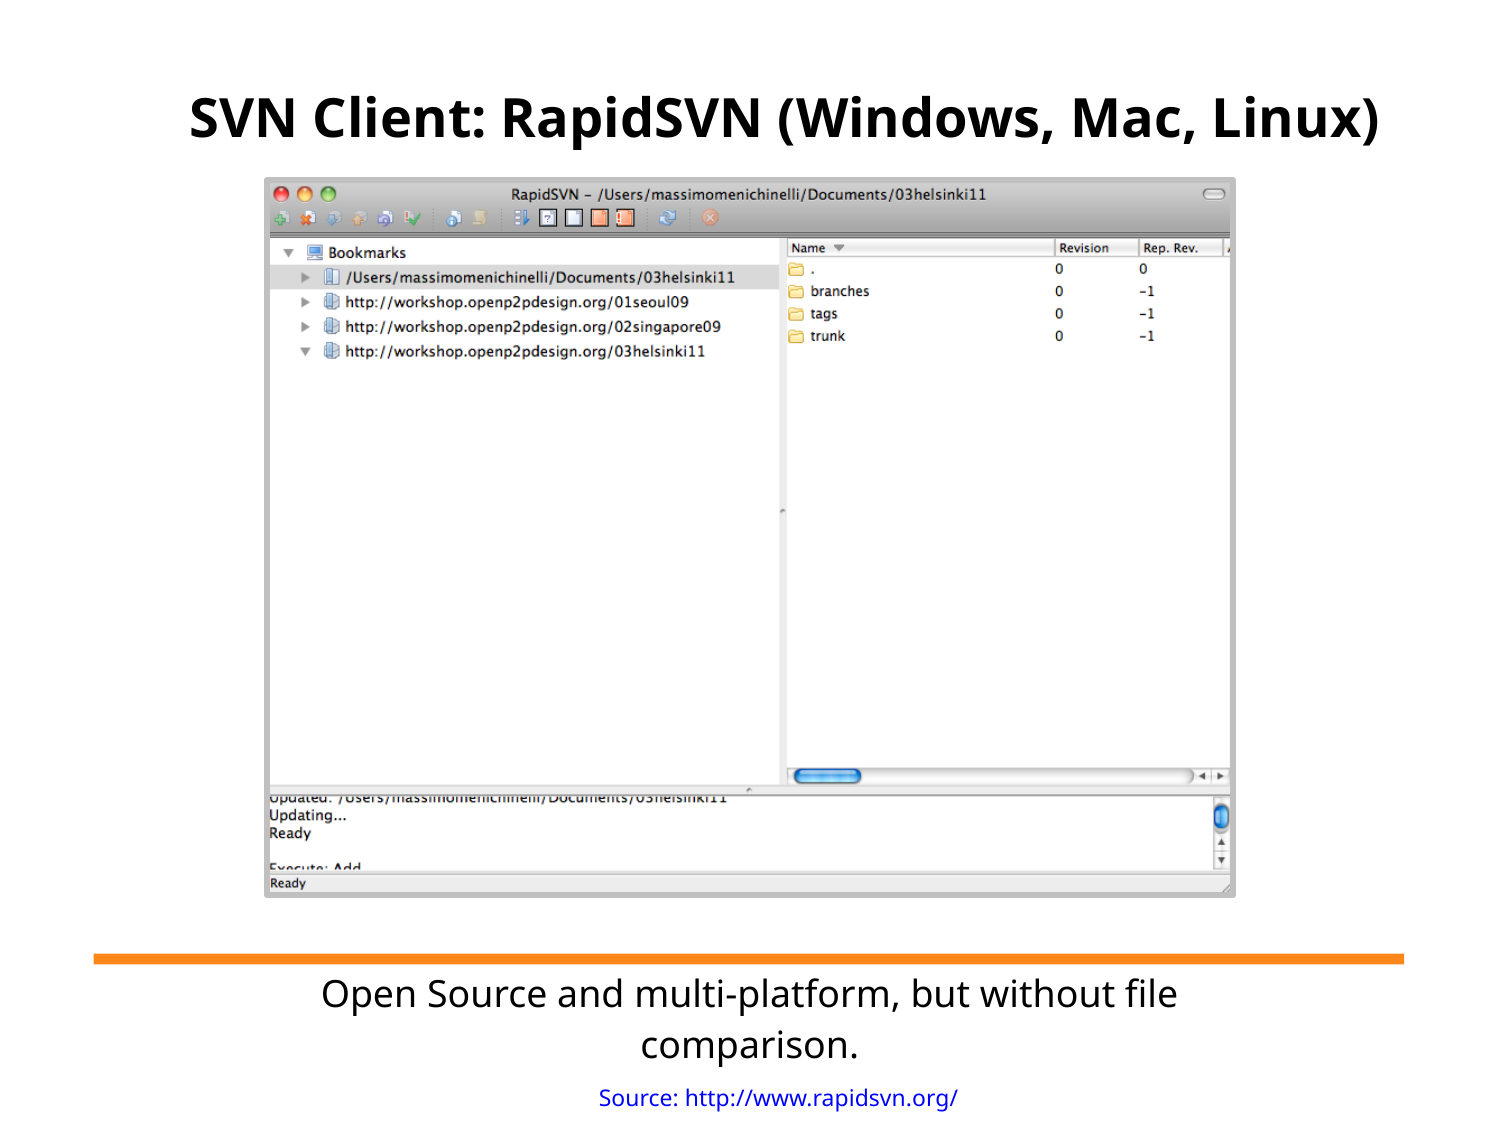

# SVN Client: RapidSVN (Windows, Mac, Linux)
Open Source and multi-platform, but without file comparison.
Source: http://www.rapidsvn.org/